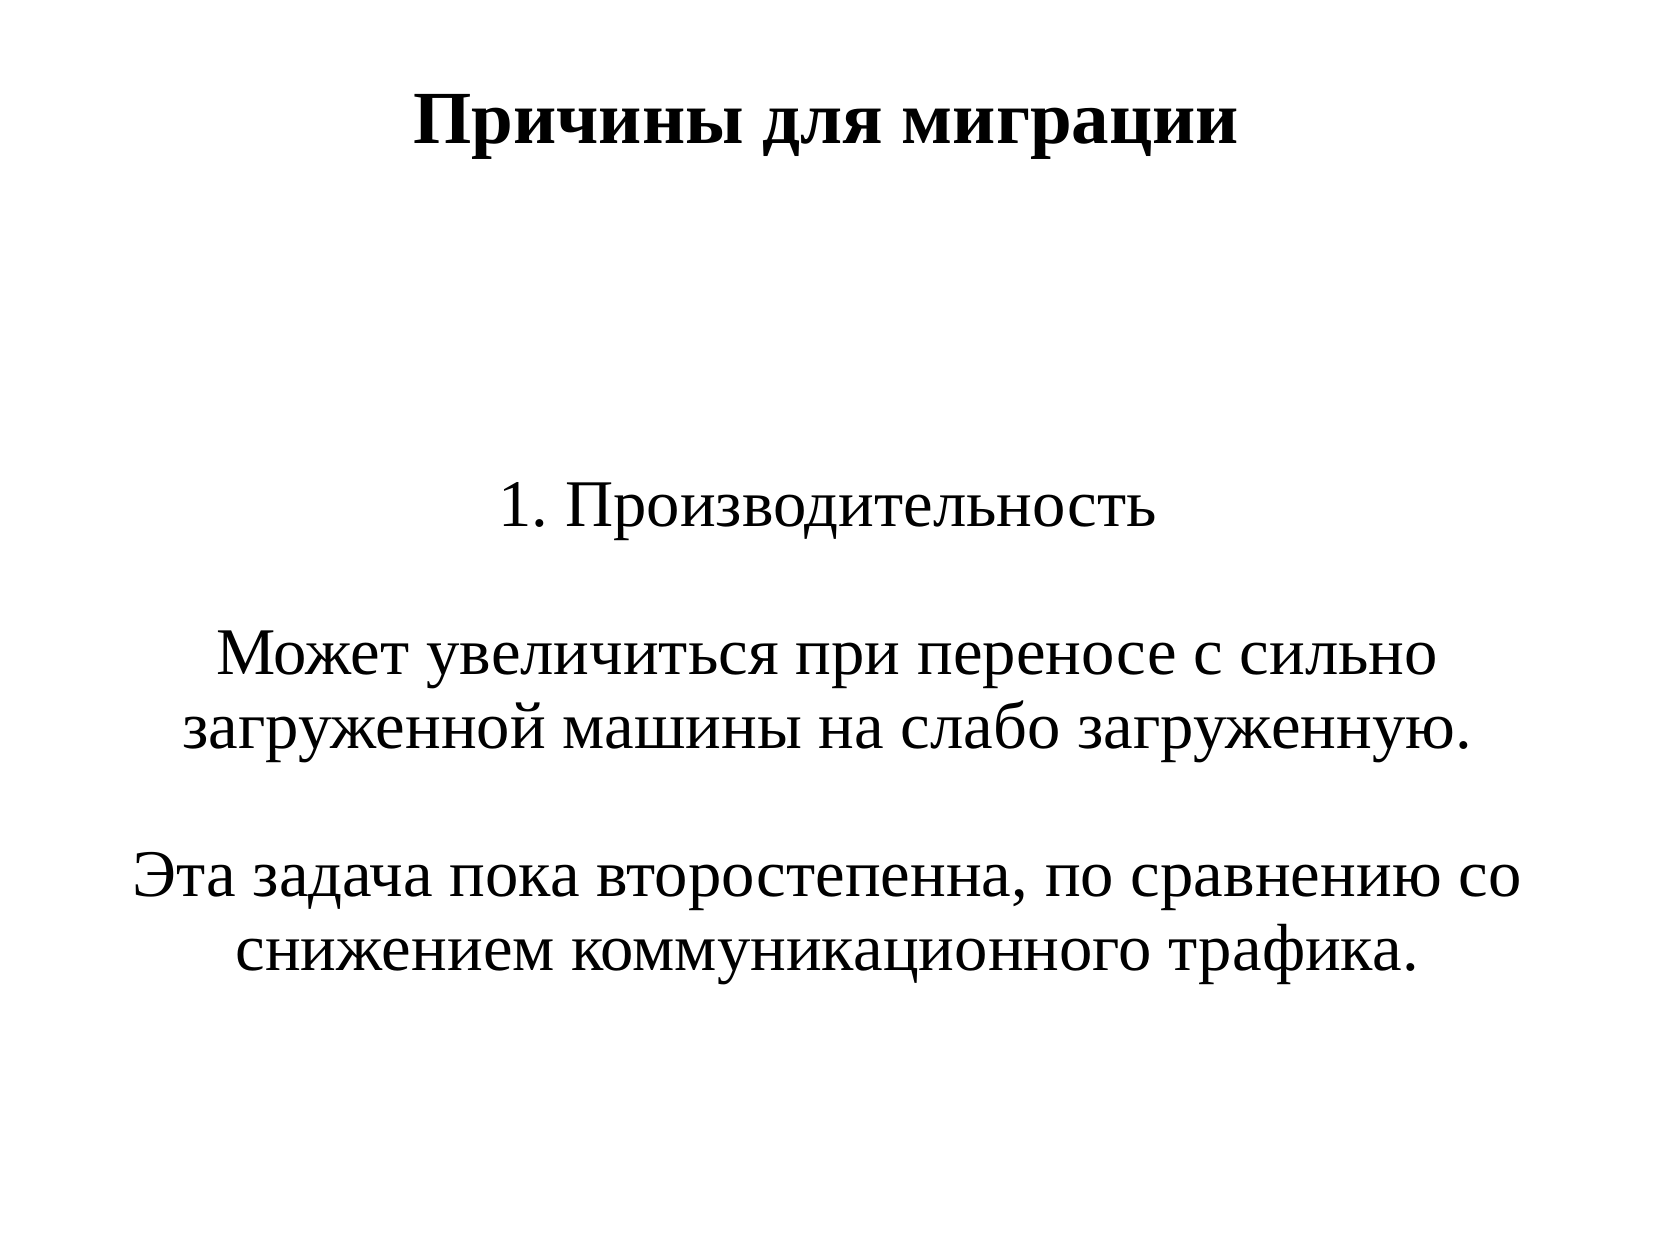

# Причины для миграции
1. Производительность
Может увеличиться при переносе с сильно загруженной машины на слабо загруженную.
Эта задача пока второстепенна, по сравнению со снижением коммуникационного трафика.